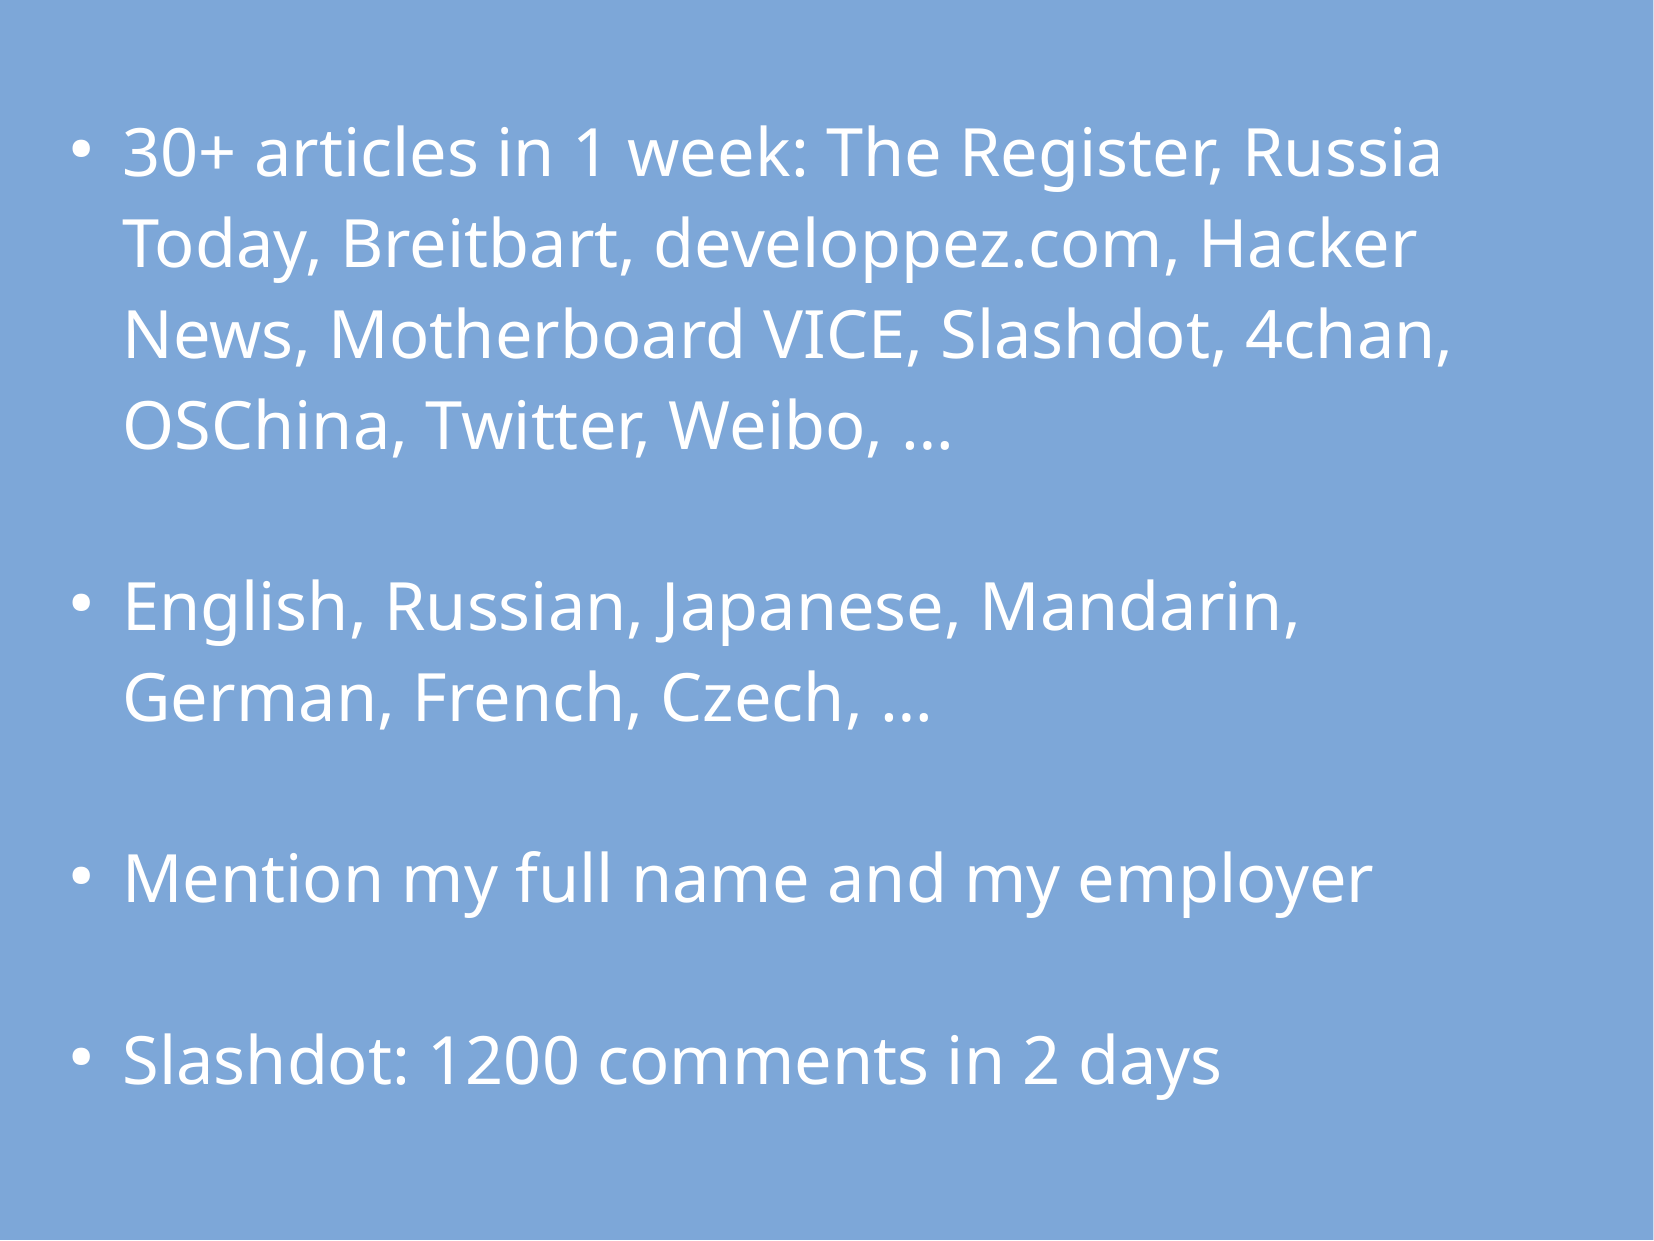

# 30+ articles in 1 week: The Register, Russia Today, Breitbart, developpez.com, Hacker News, Motherboard VICE, Slashdot, 4chan, OSChina, Twitter, Weibo, …
English, Russian, Japanese, Mandarin, German, French, Czech, …
Mention my full name and my employer
Slashdot: 1200 comments in 2 days